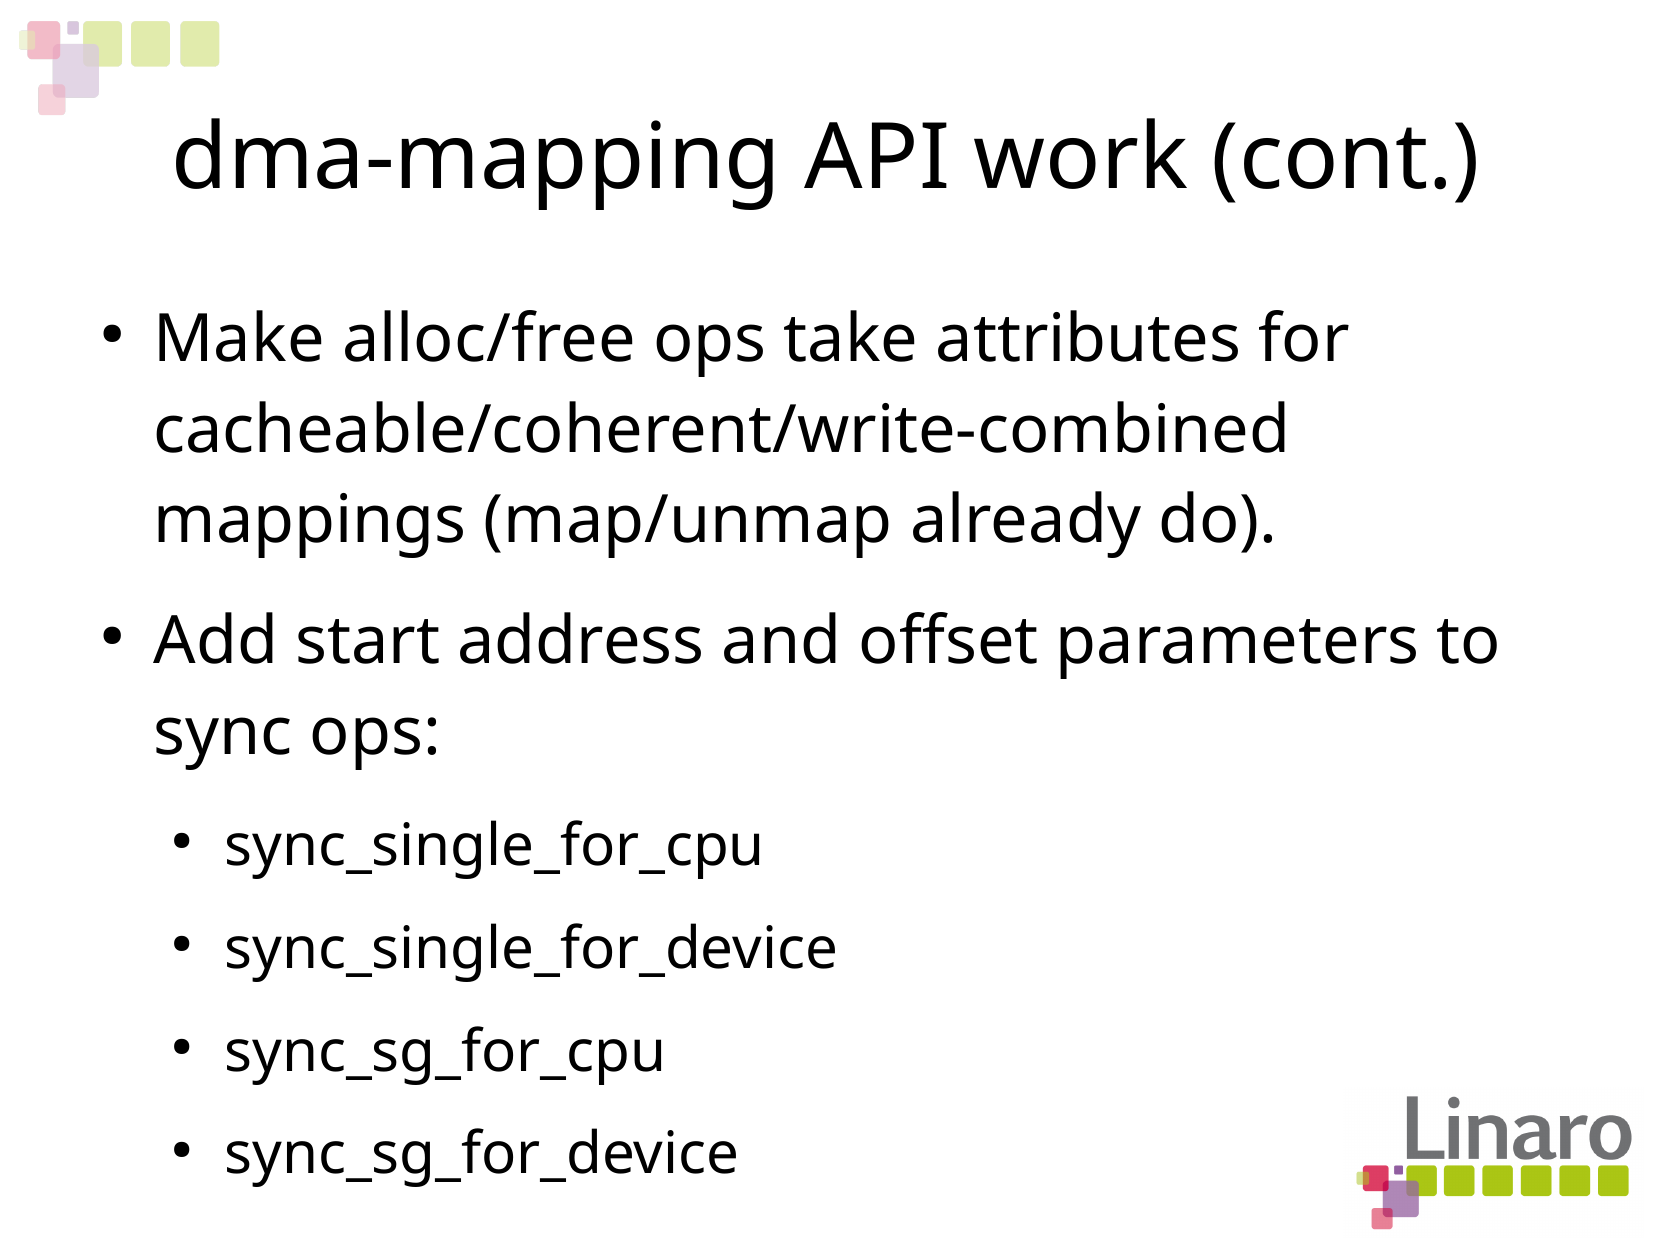

# dma-mapping API work (cont.)
Make alloc/free ops take attributes for cacheable/coherent/write-combined mappings (map/unmap already do).
Add start address and offset parameters to sync ops:
sync_single_for_cpu
sync_single_for_device
sync_sg_for_cpu
sync_sg_for_device